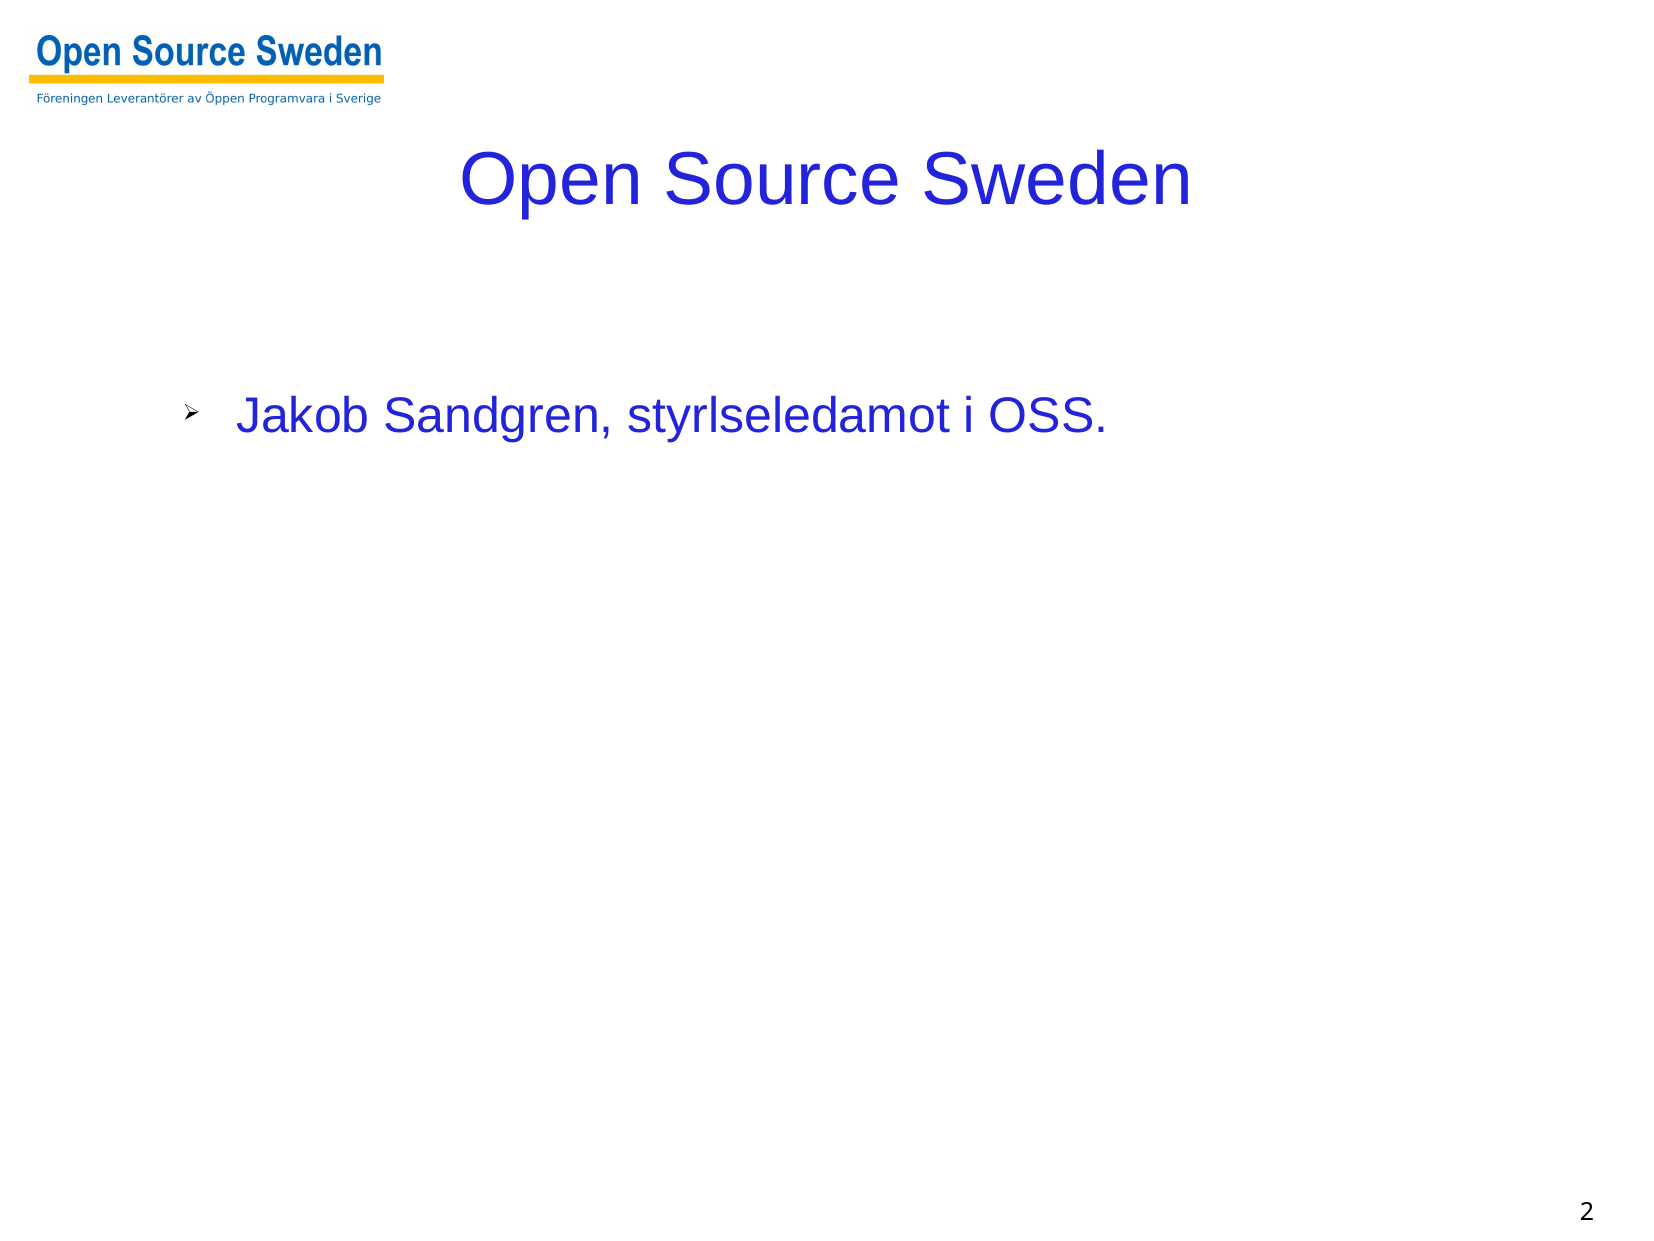

# Open Source Sweden
Jakob Sandgren, styrlseledamot i OSS.